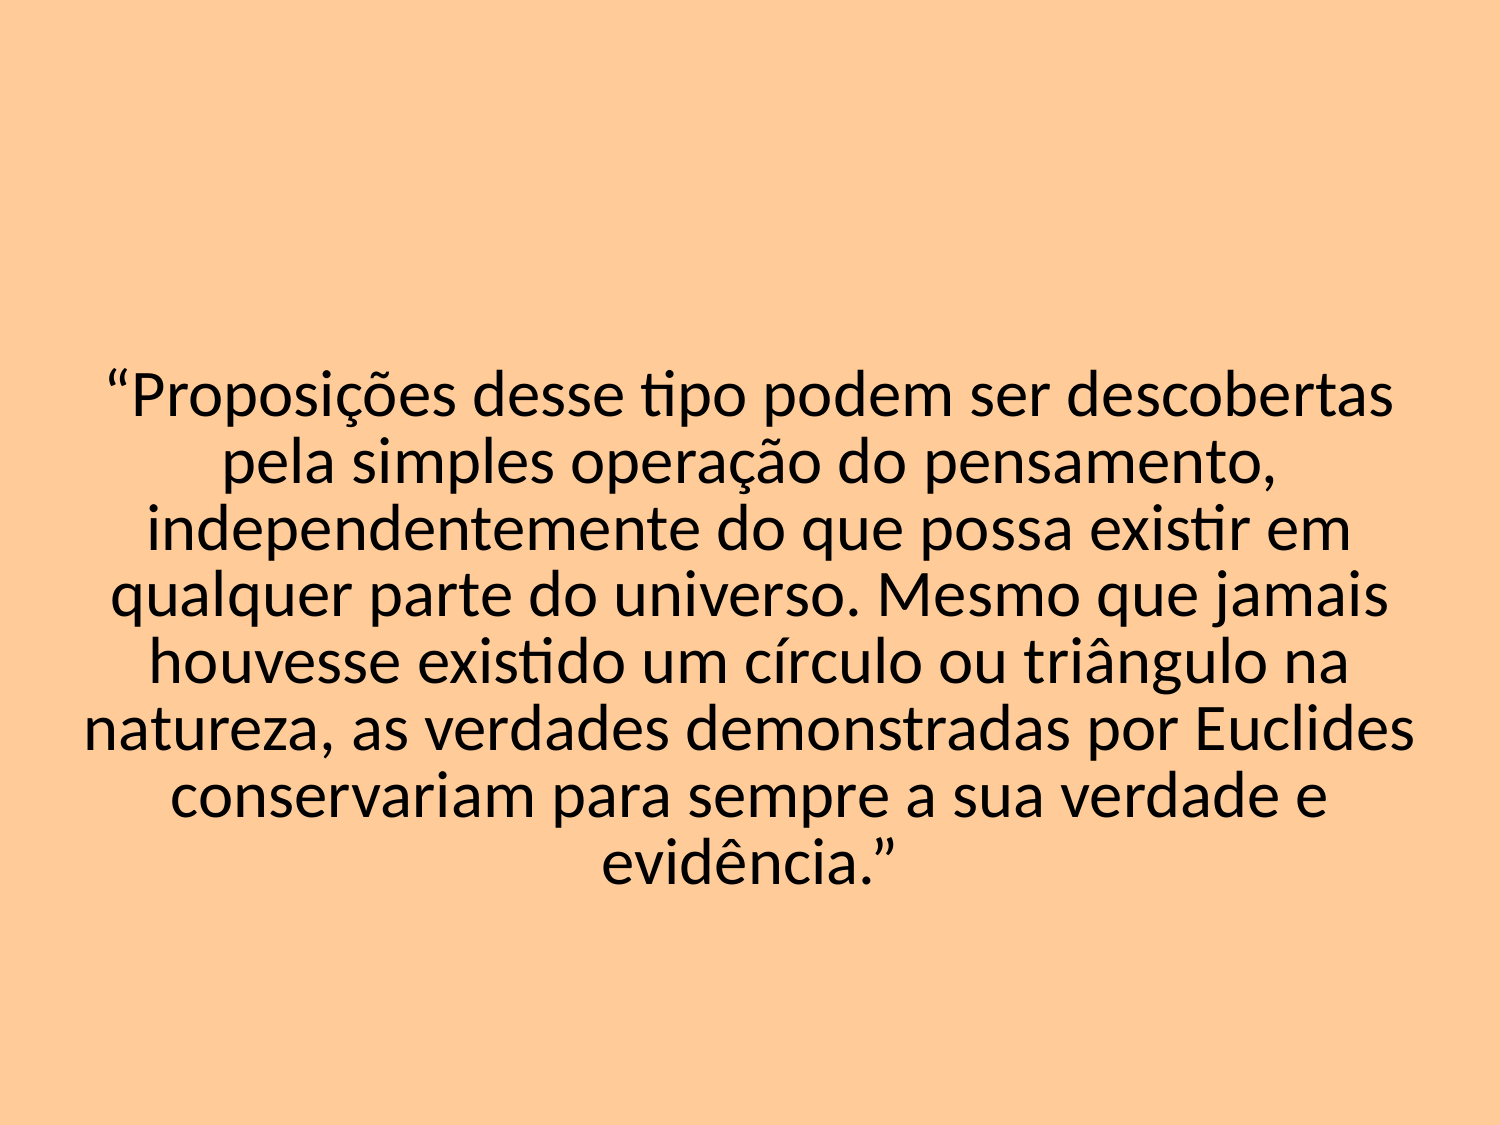

#
“Proposições desse tipo podem ser descobertas pela simples operação do pensamento, independentemente do que possa existir em qualquer parte do universo. Mesmo que jamais houvesse existido um círculo ou triângulo na natureza, as verdades demonstradas por Euclides conservariam para sempre a sua verdade e evidência.”